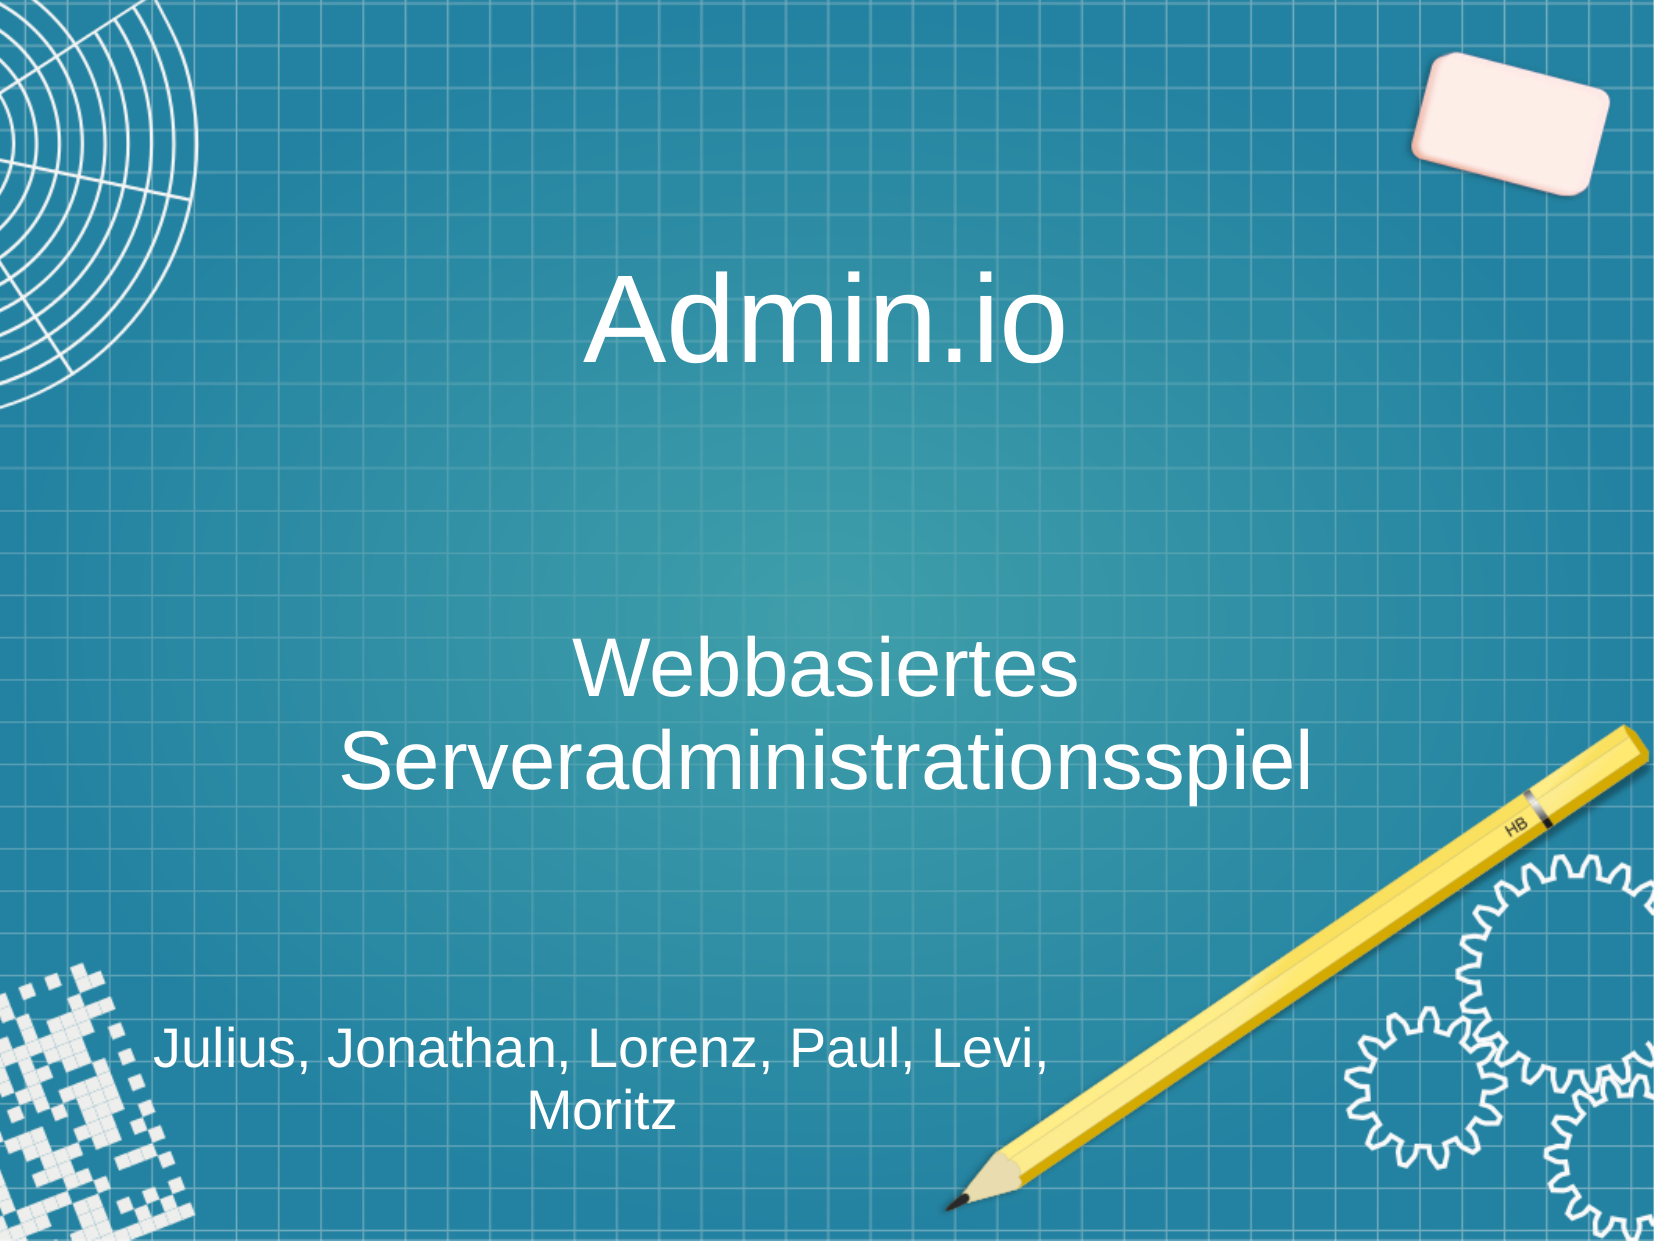

# Admin.io
Webbasiertes Serveradministrationsspiel
Julius, Jonathan, Lorenz, Paul, Levi, Moritz